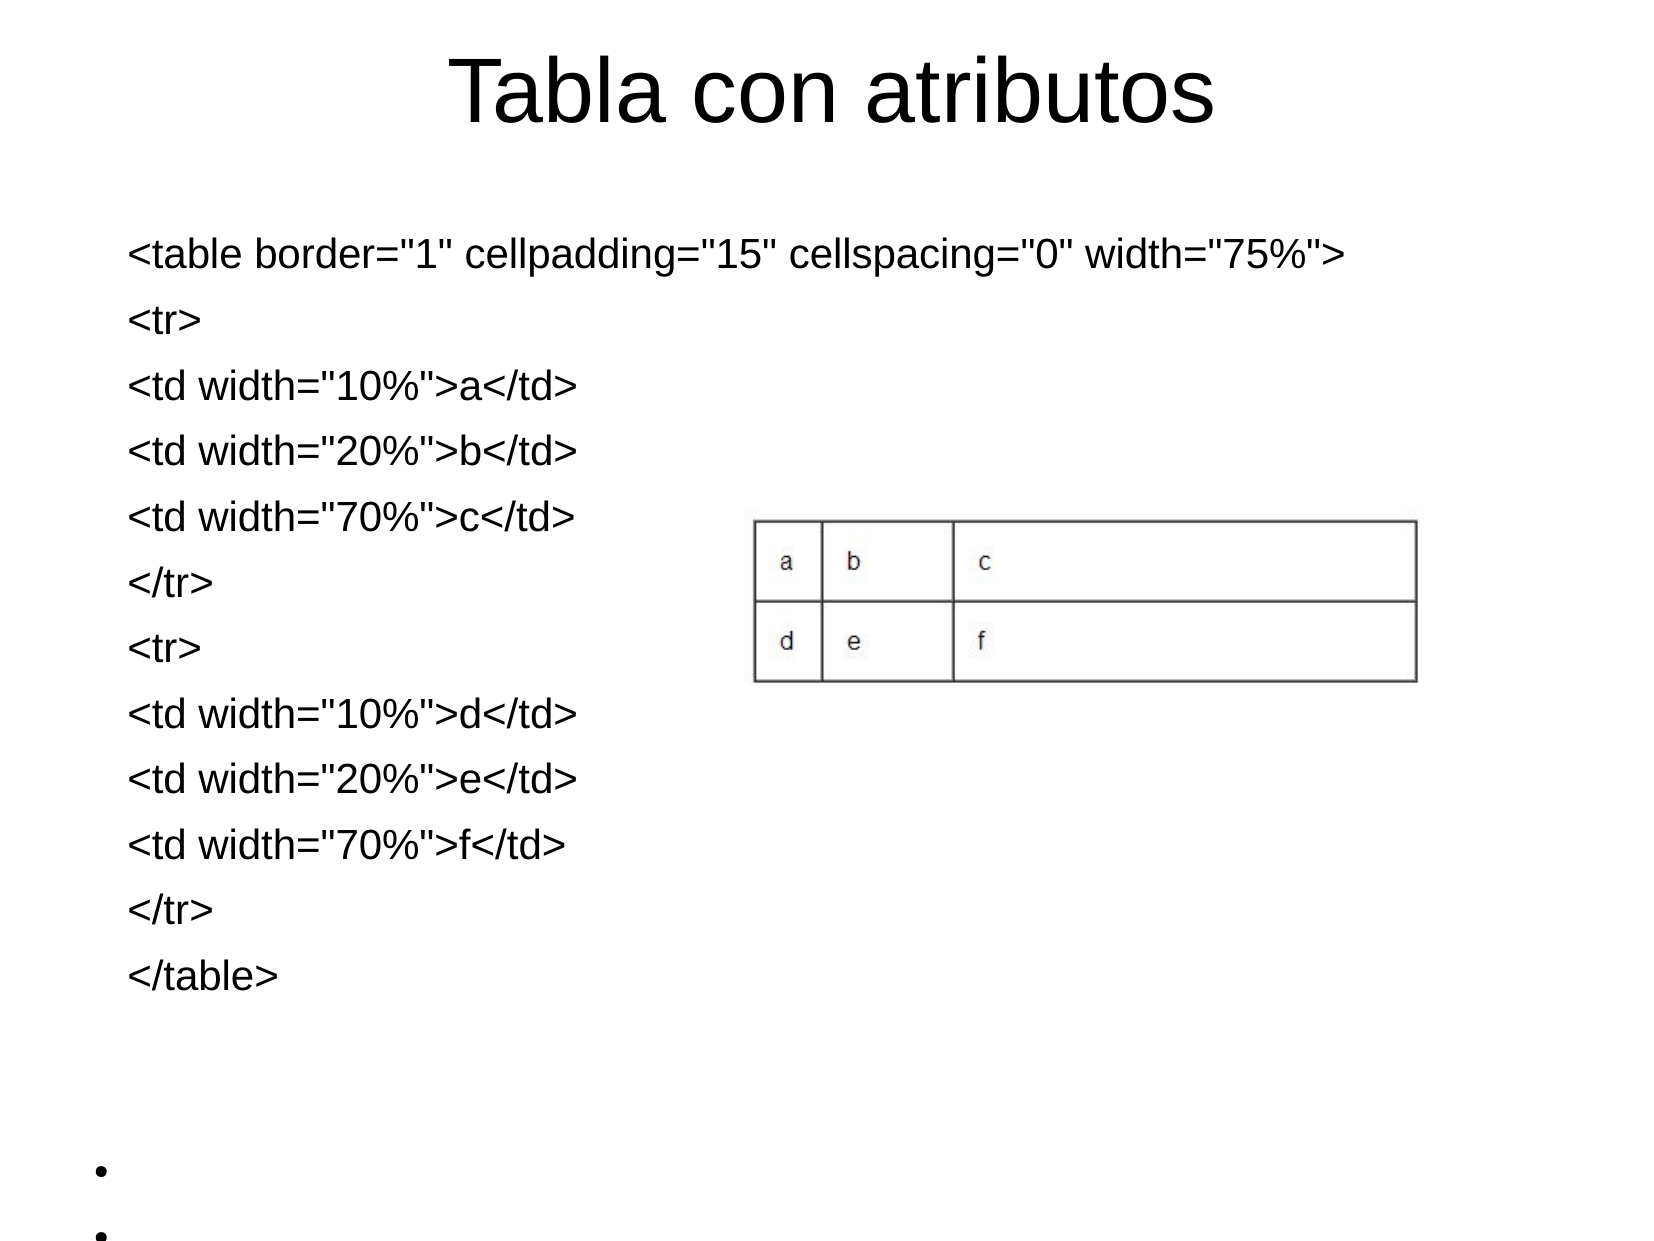

# Tabla con atributos
<table border="1" cellpadding="15" cellspacing="0" width="75%">
<tr>
<td width="10%">a</td>
<td width="20%">b</td>
<td width="70%">c</td>
</tr>
<tr>
<td width="10%">d</td>
<td width="20%">e</td>
<td width="70%">f</td>
</tr>
</table>